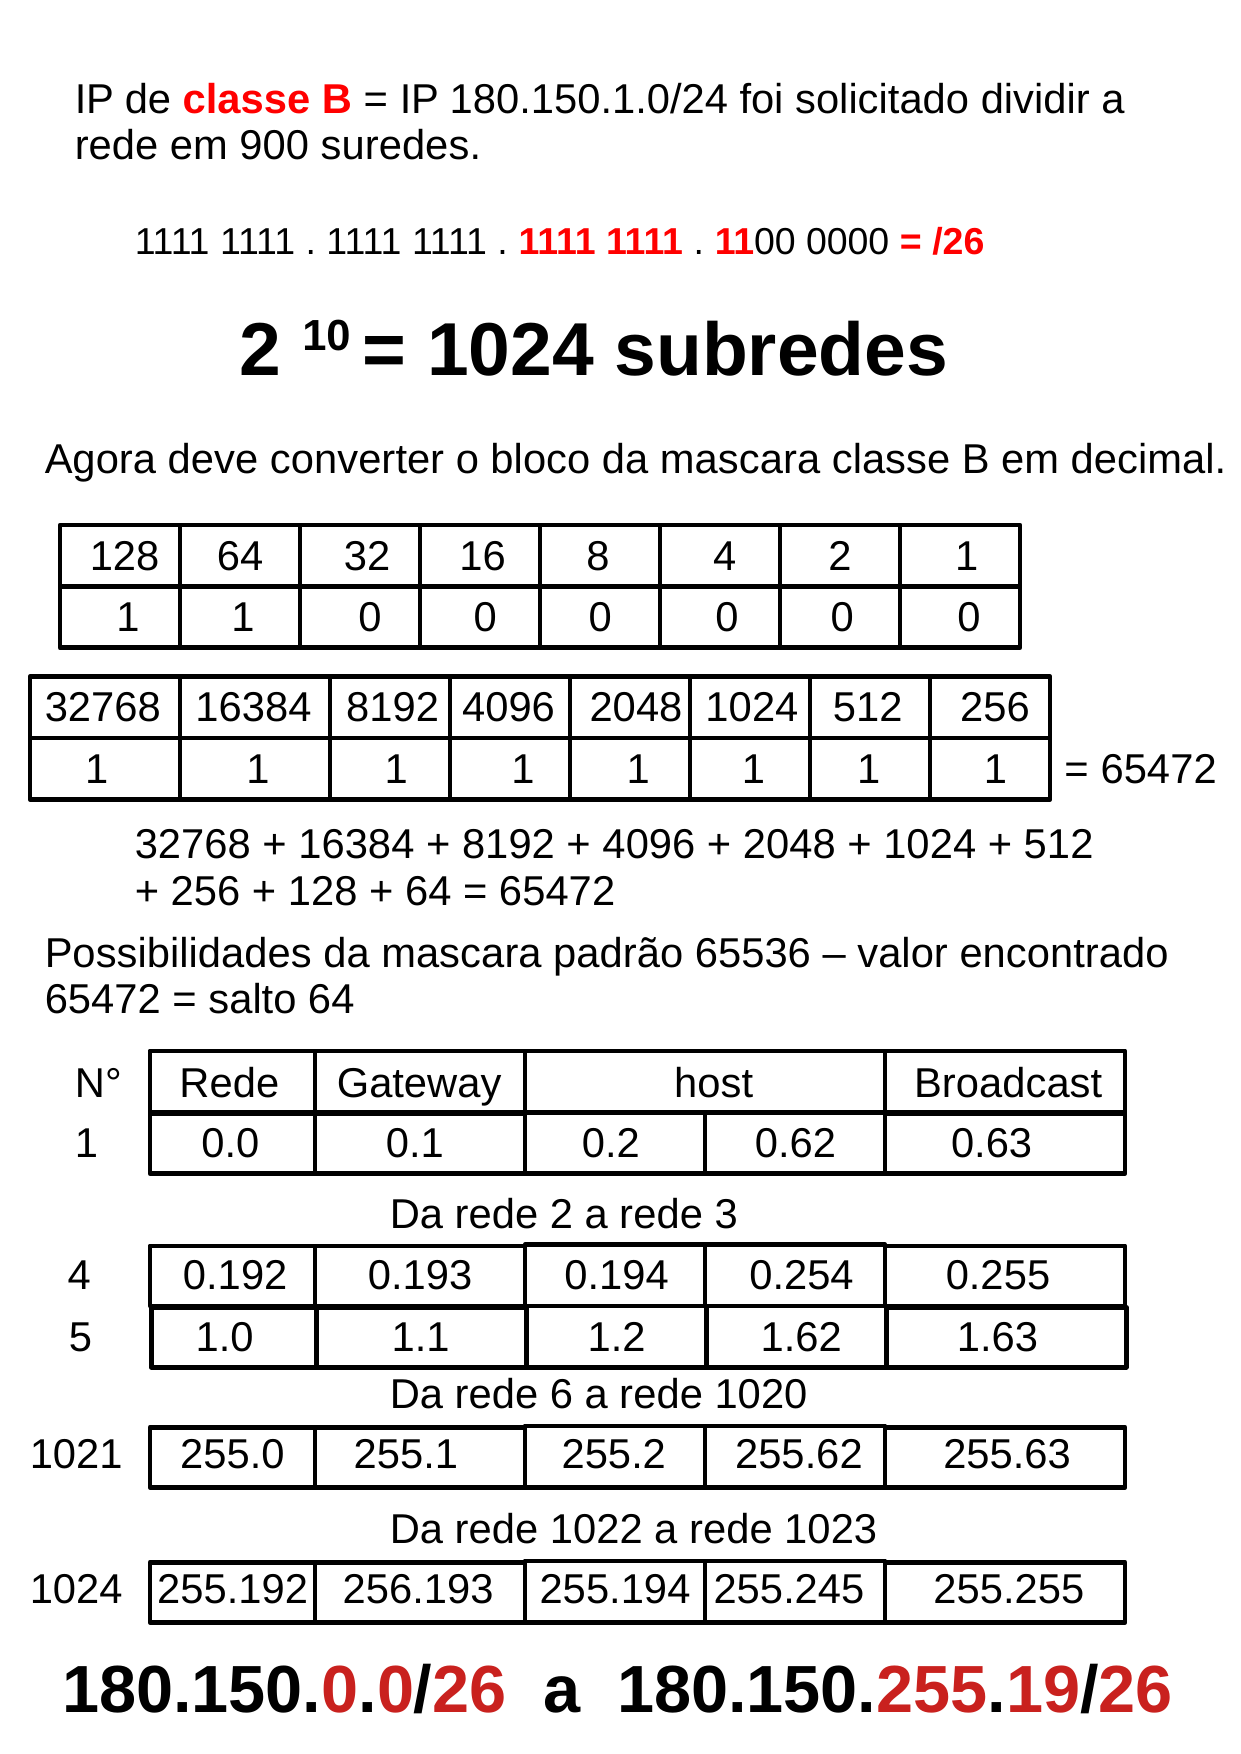

IP de classe B = IP 180.150.1.0/24 foi solicitado dividir a rede em 900 suredes.
1111 1111 . 1111 1111 . 1111 1111 . 1100 0000 = /26
2 10 = 1024 subredes
Agora deve converter o bloco da mascara classe B em decimal.
128 64 32 16 8 4 2 1
 1 1 0 0 0 0 0 0
32768 16384 8192 4096 2048 1024 512 256
 1 1 1 1 1 1 1 1 = 65472
32768 + 16384 + 8192 + 4096 + 2048 + 1024 + 512 + 256 + 128 + 64 = 65472
Possibilidades da mascara padrão 65536 – valor encontrado 65472 = salto 64
N° Rede Gateway host Broadcast
1 0.0 0.1 0.2 0.62 0.63
Da rede 2 a rede 3
 4 0.192 0.193 0.194 0.254 0.255
 5 1.0 1.1 1.2 1.62 1.63
Da rede 6 a rede 1020
1021 255.0 255.1 255.2 255.62 255.63
Da rede 1022 a rede 1023
1024 255.192 256.193 255.194 255.245 255.255
180.150.0.0/26 a 180.150.255.19/26